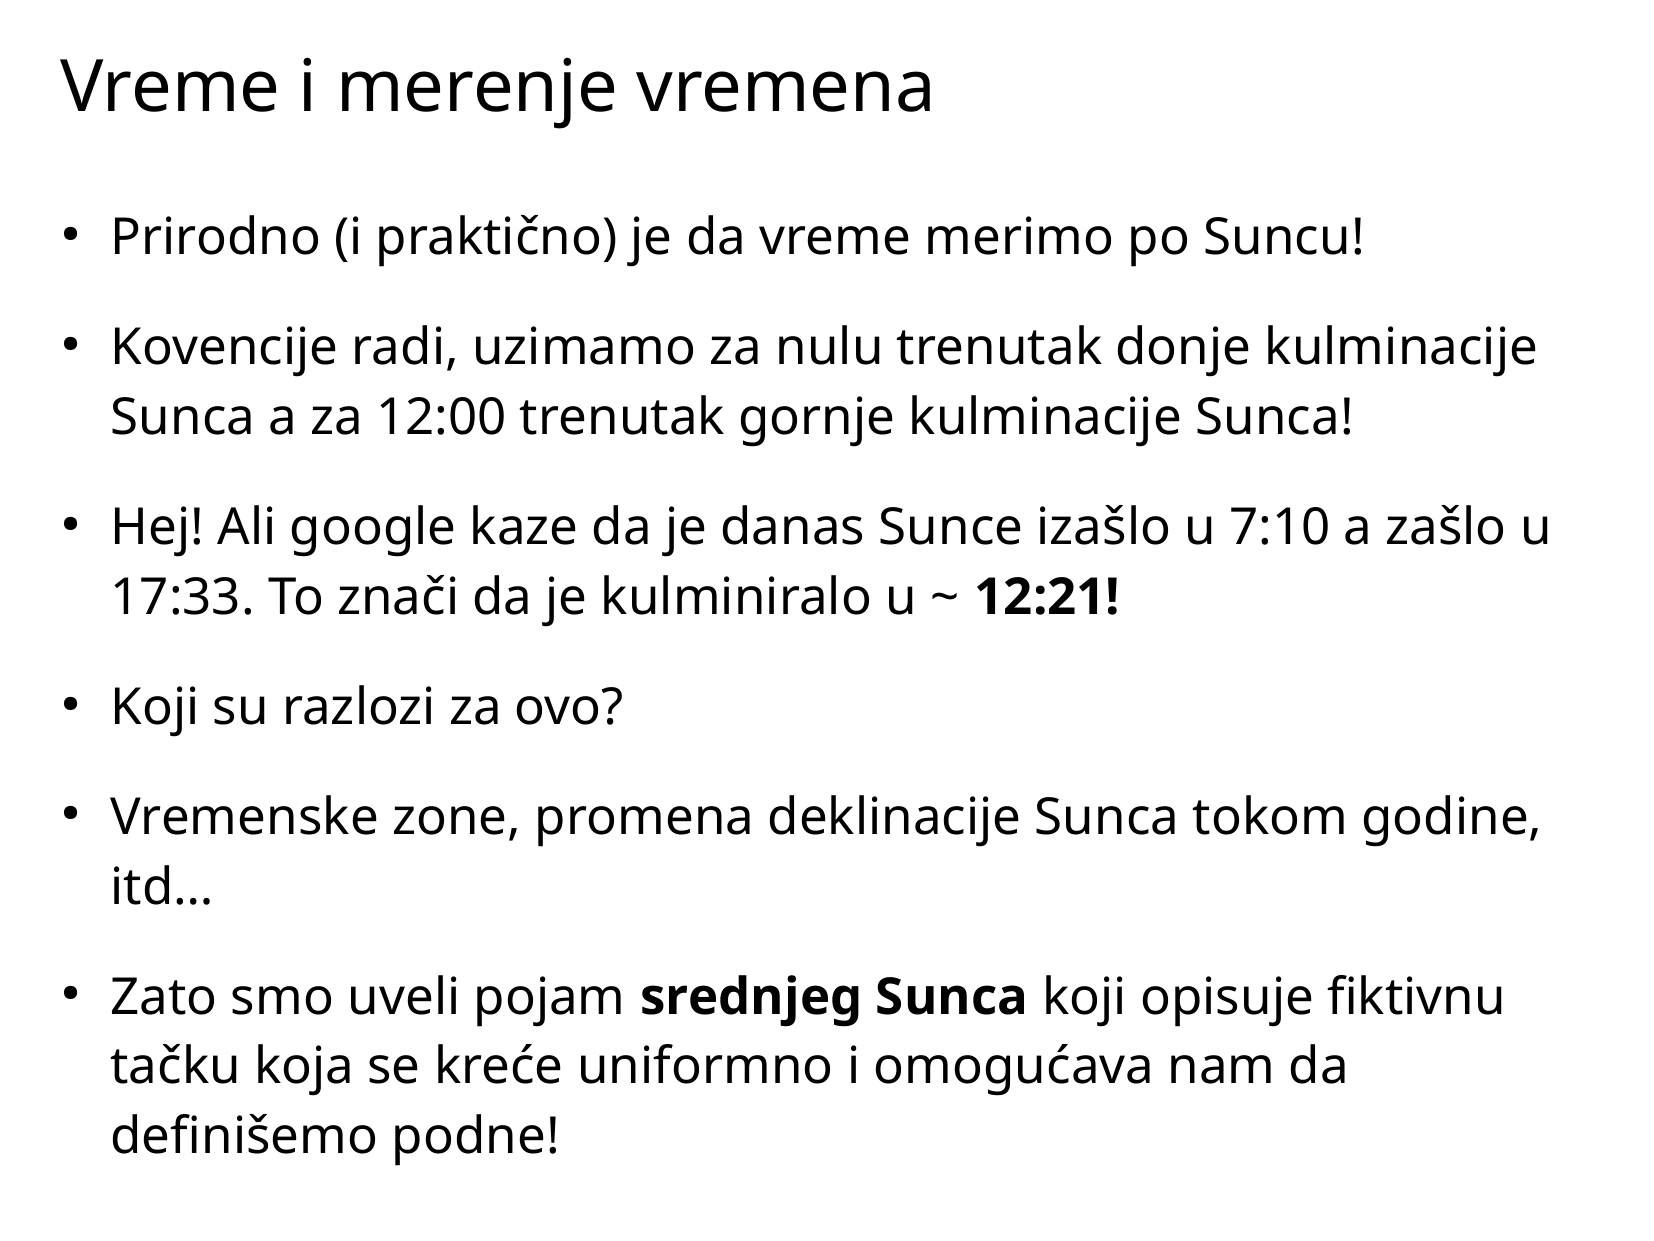

# Vreme i merenje vremena
Prirodno (i praktično) je da vreme merimo po Suncu!
Kovencije radi, uzimamo za nulu trenutak donje kulminacije Sunca a za 12:00 trenutak gornje kulminacije Sunca!
Hej! Ali google kaze da je danas Sunce izašlo u 7:10 a zašlo u 17:33. To znači da je kulminiralo u ~ 12:21!
Koji su razlozi za ovo?
Vremenske zone, promena deklinacije Sunca tokom godine, itd…
Zato smo uveli pojam srednjeg Sunca koji opisuje fiktivnu tačku koja se kreće uniformno i omogućava nam da definišemo podne!